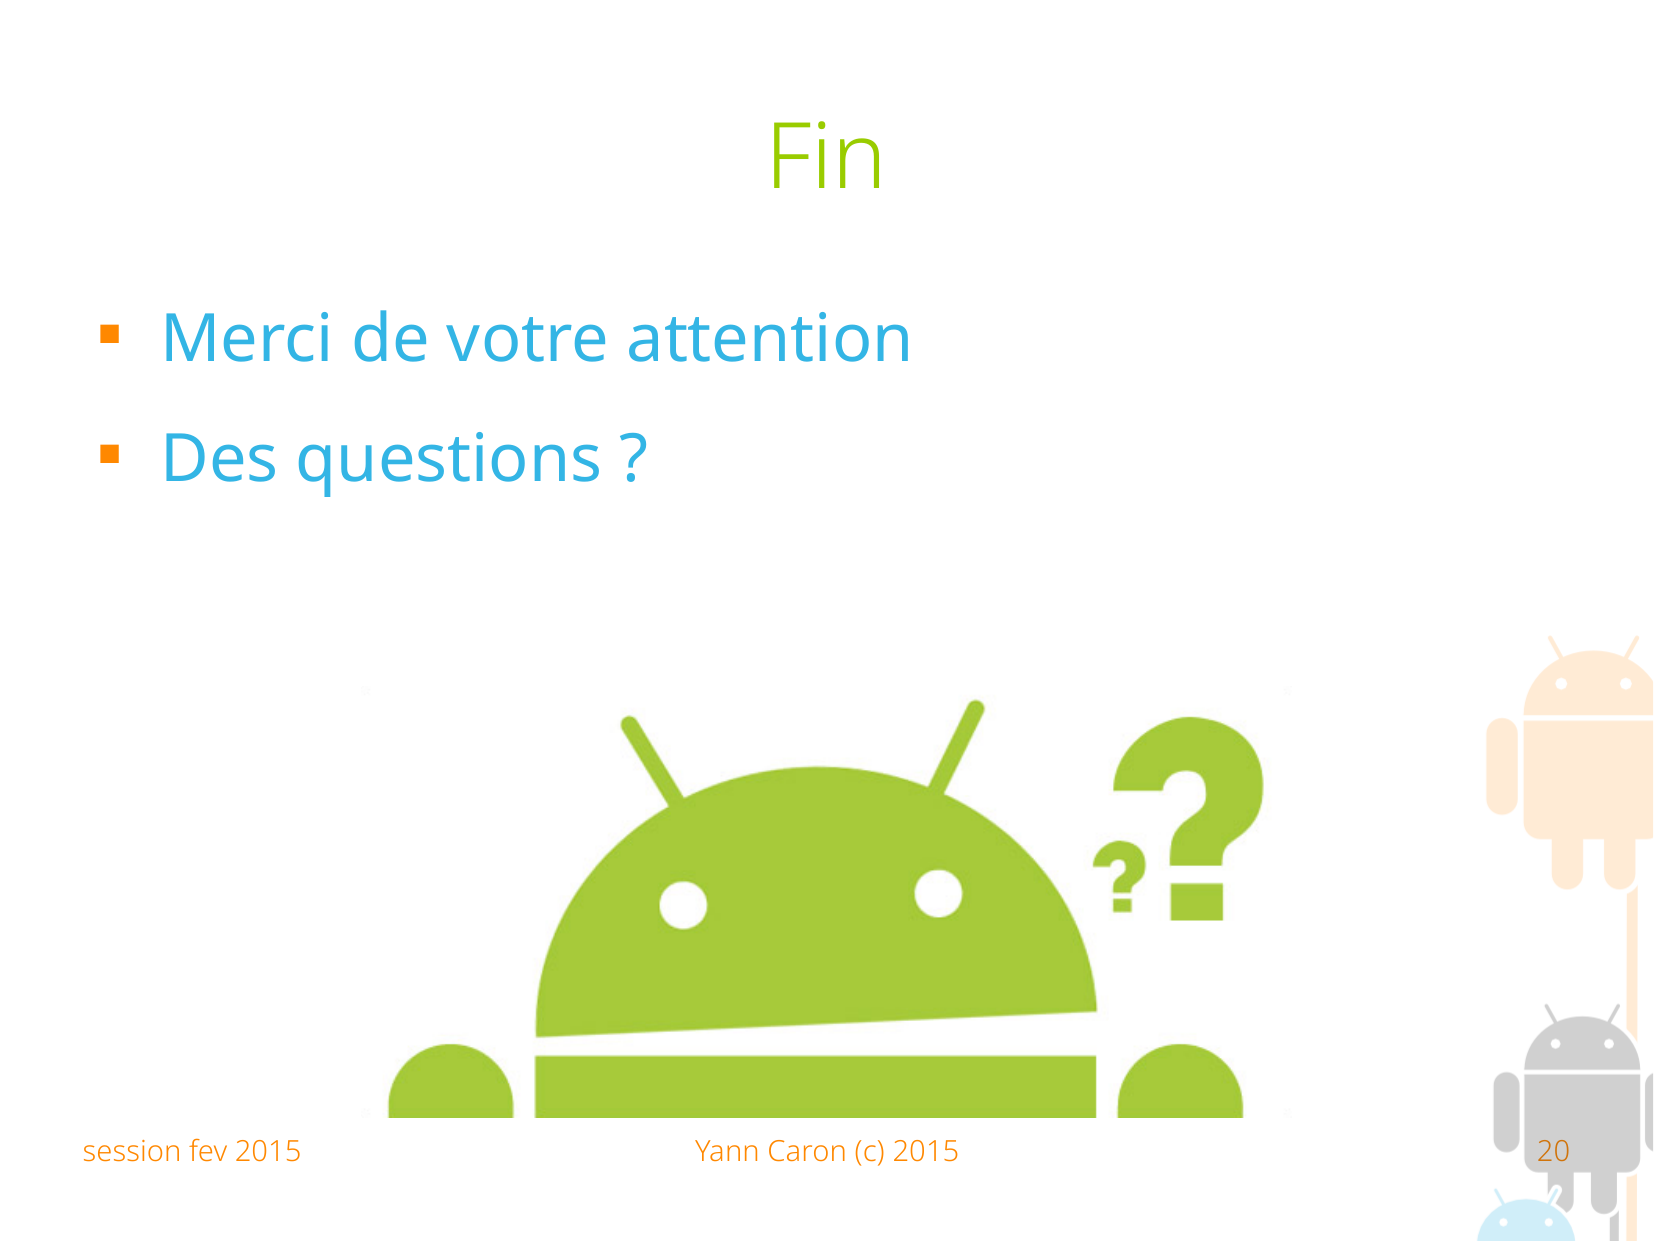

# Fin
Merci de votre attention
Des questions ?
session fev 2015
Yann Caron (c) 2015
20